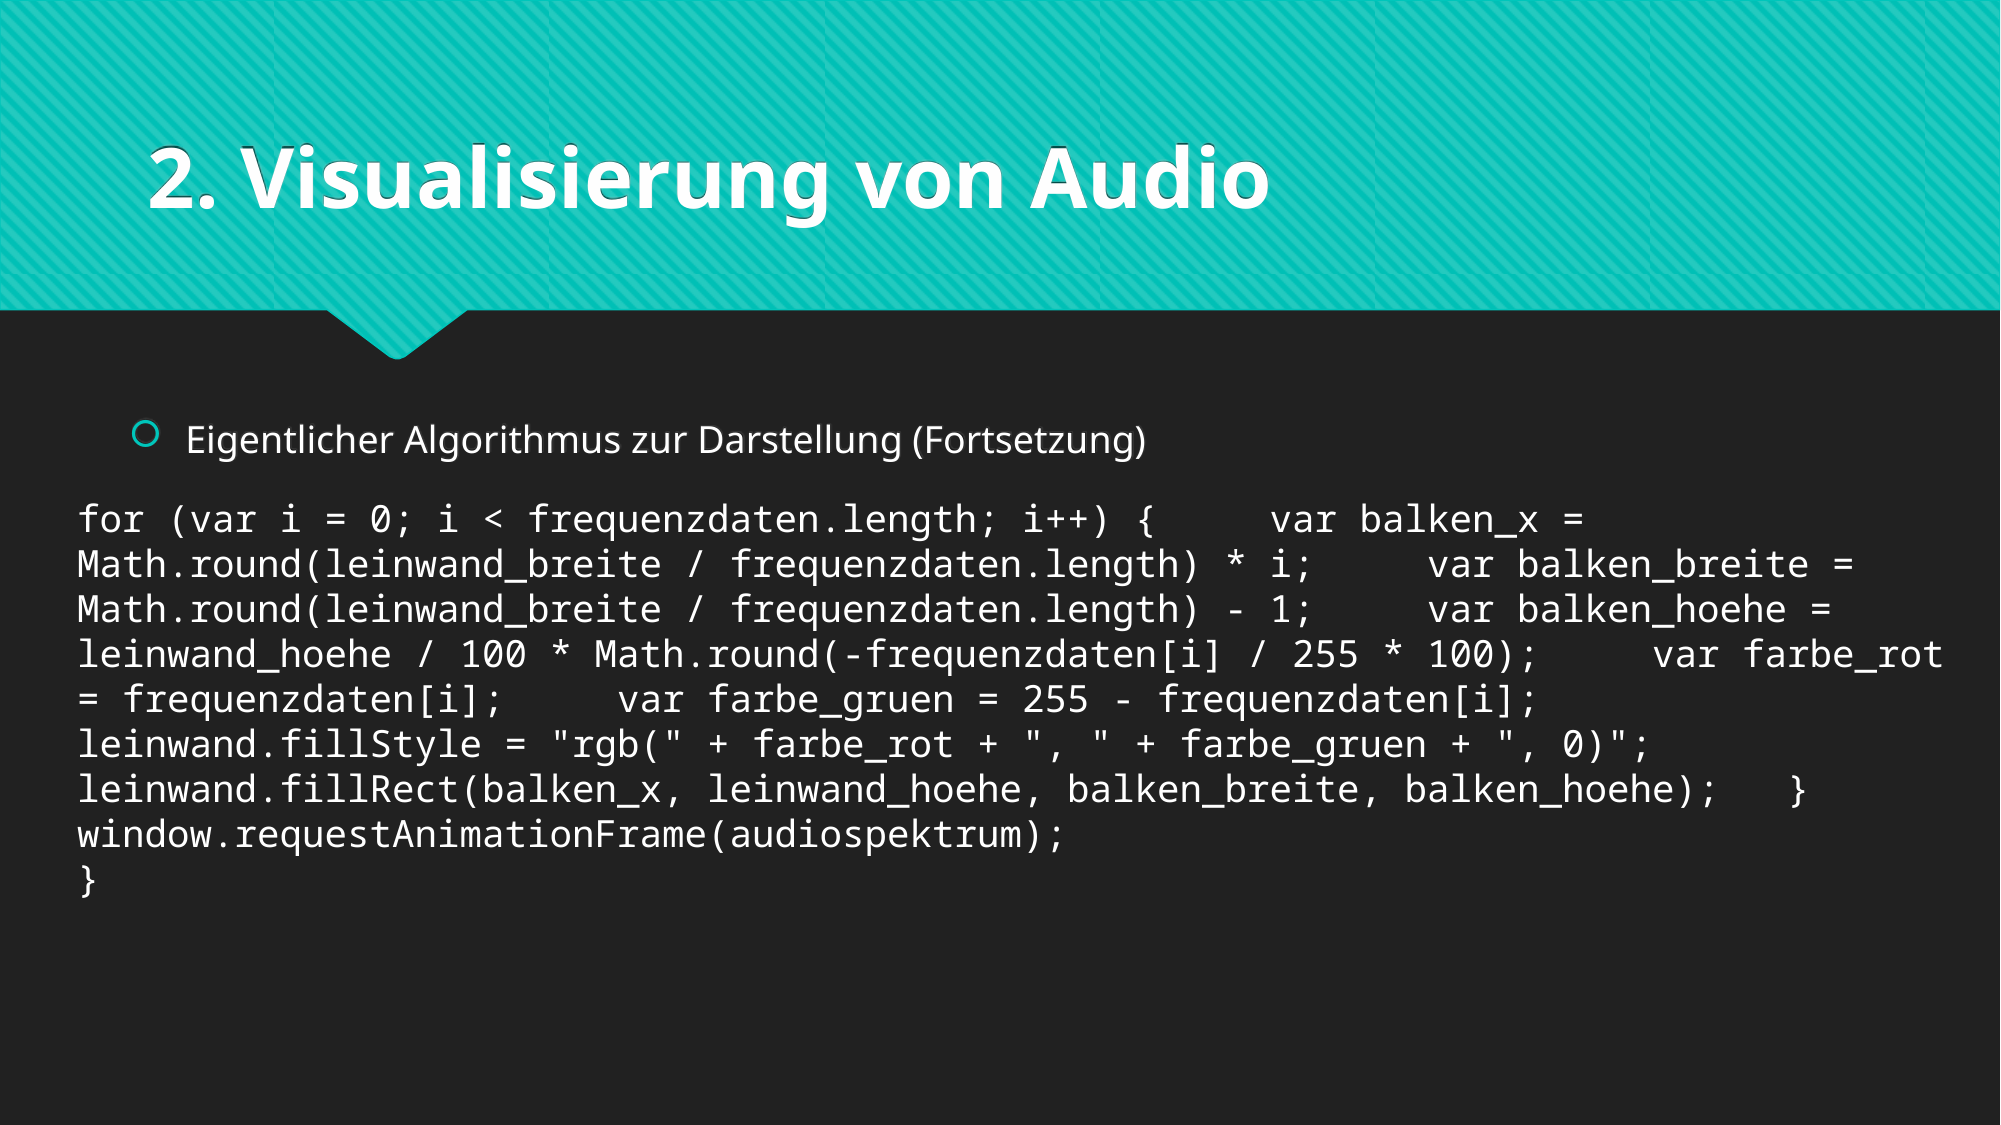

# 2. Visualisierung von Audio
Eigentlicher Algorithmus zur Darstellung (Fortsetzung)
for (var i = 0; i < frequenzdaten.length; i++) {     var balken_x = Math.round(leinwand_breite / frequenzdaten.length) * i;     var balken_breite = Math.round(leinwand_breite / frequenzdaten.length) - 1;     var balken_hoehe = leinwand_hoehe / 100 * Math.round(-frequenzdaten[i] / 255 * 100);     var farbe_rot = frequenzdaten[i];     var farbe_gruen = 255 - frequenzdaten[i];     leinwand.fillStyle = "rgb(" + farbe_rot + ", " + farbe_gruen + ", 0)";     leinwand.fillRect(balken_x, leinwand_hoehe, balken_breite, balken_hoehe);   }
window.requestAnimationFrame(audiospektrum);
}